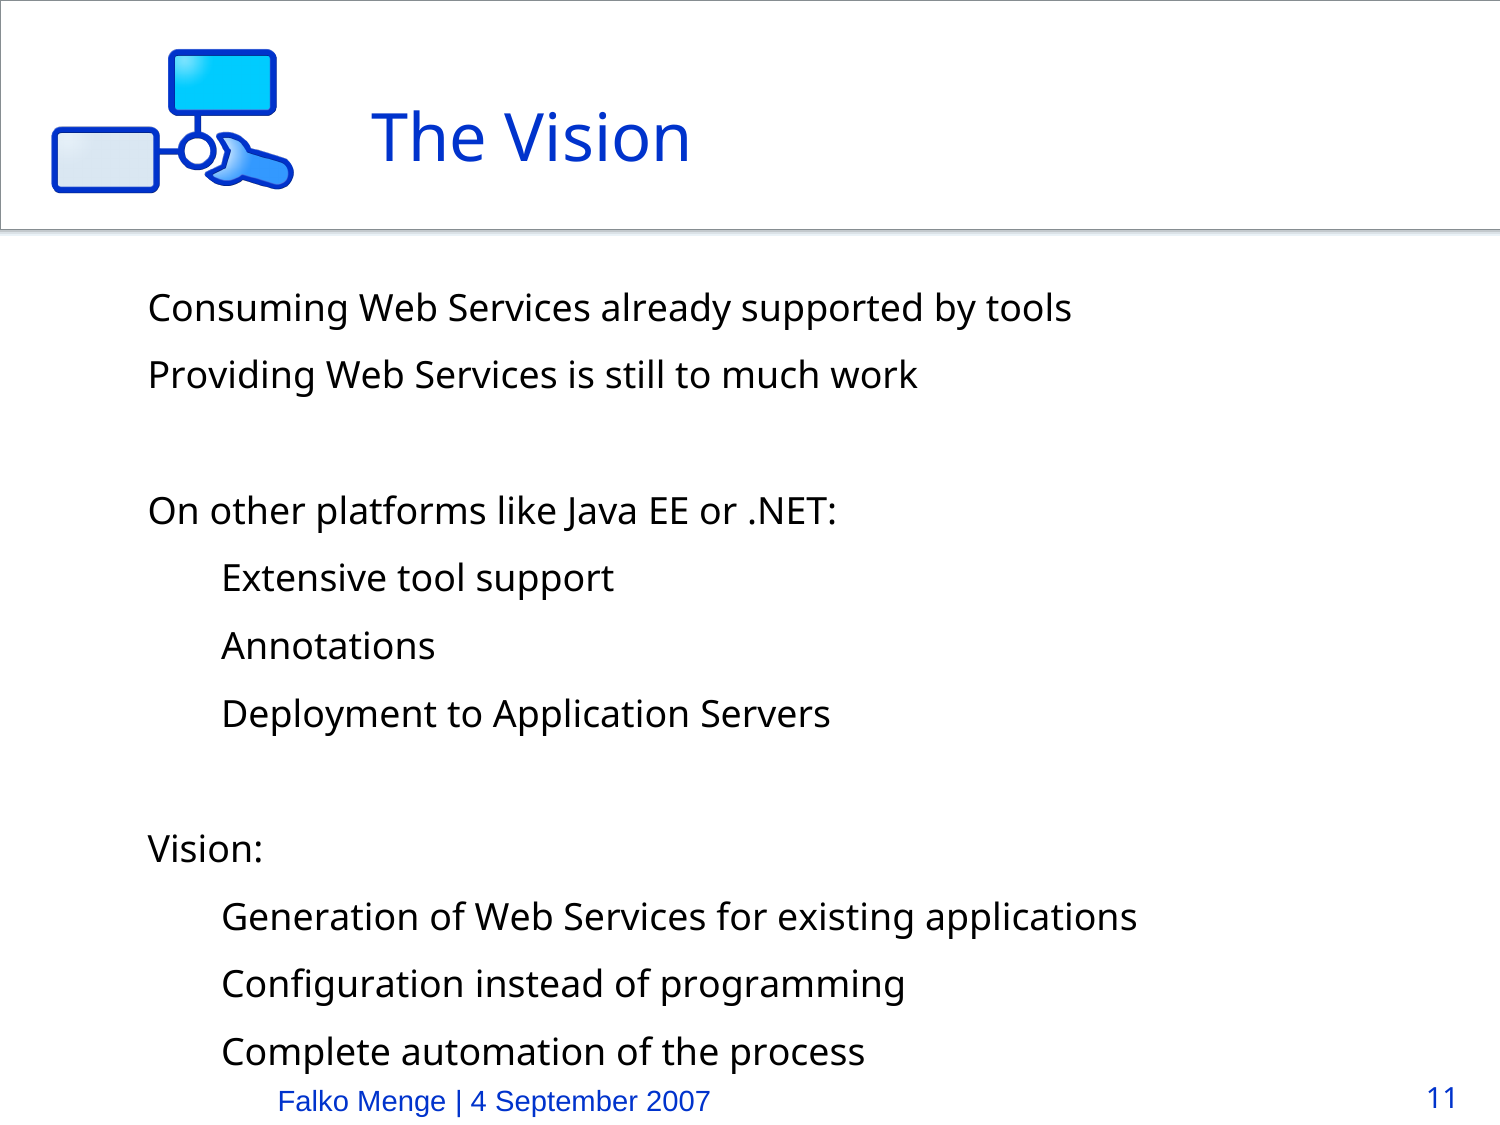

# The Vision
Consuming Web Services already supported by tools
Providing Web Services is still to much work
On other platforms like Java EE or .NET:
Extensive tool support
Annotations
Deployment to Application Servers
Vision:
Generation of Web Services for existing applications
Configuration instead of programming
Complete automation of the process
Falko Menge
11